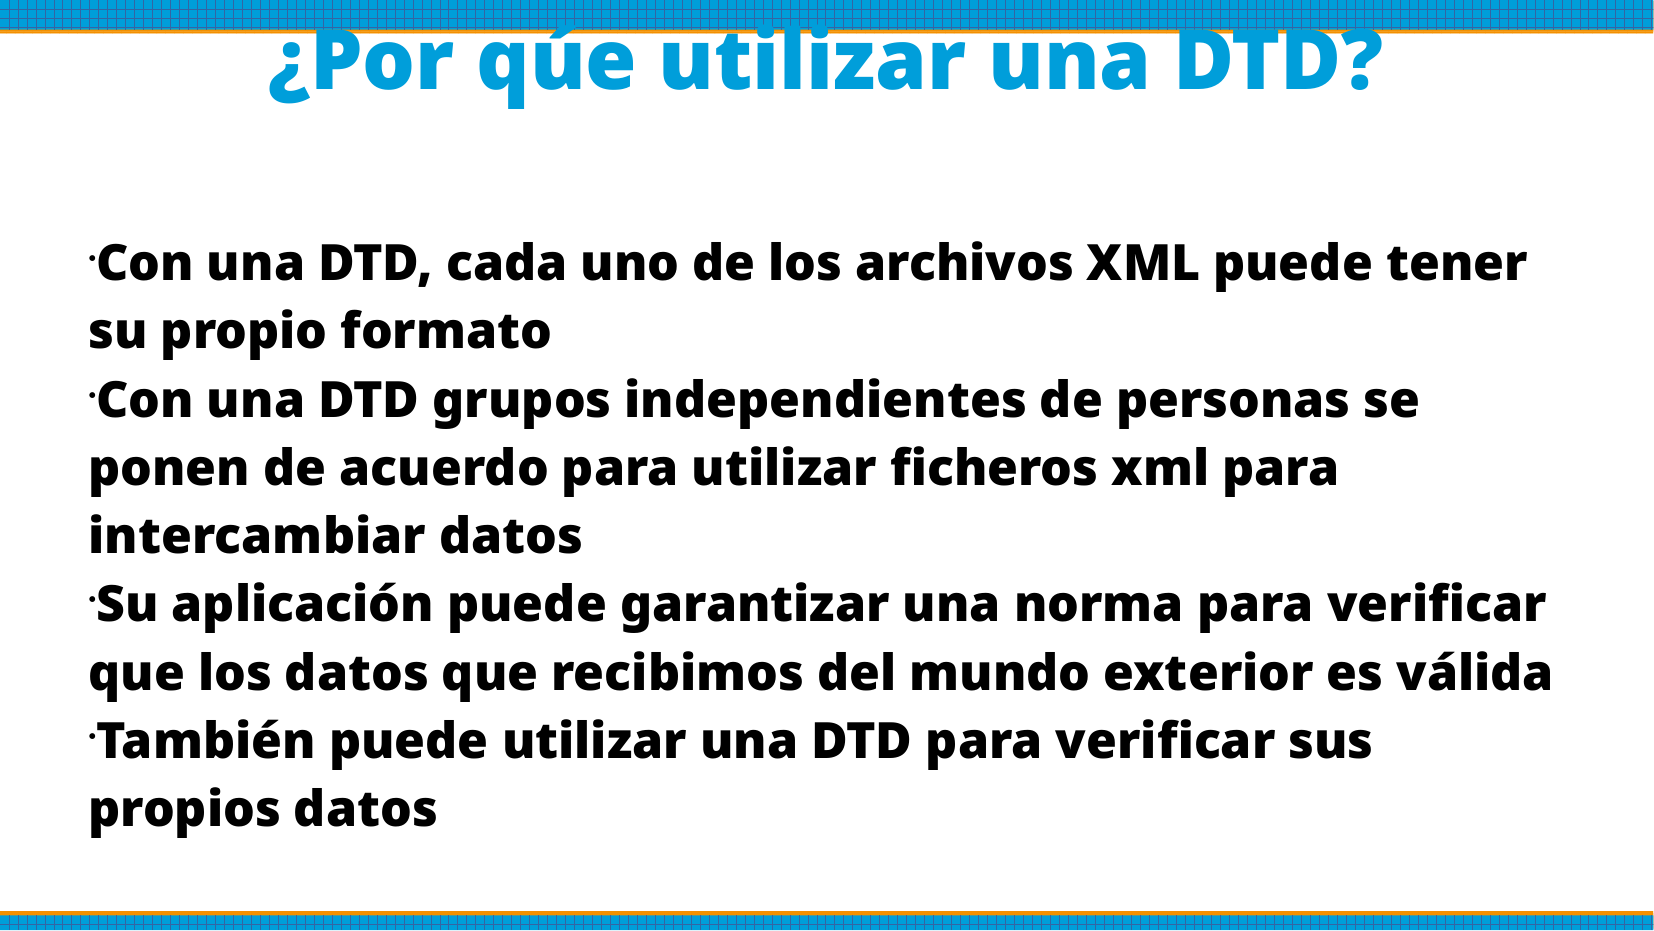

# ¿Por qúe utilizar una DTD?
Con una DTD, cada uno de los archivos XML puede tener su propio formato
Con una DTD grupos independientes de personas se ponen de acuerdo para utilizar ficheros xml para intercambiar datos
Su aplicación puede garantizar una norma para verificar que los datos que recibimos del mundo exterior es válida
También puede utilizar una DTD para verificar sus propios datos